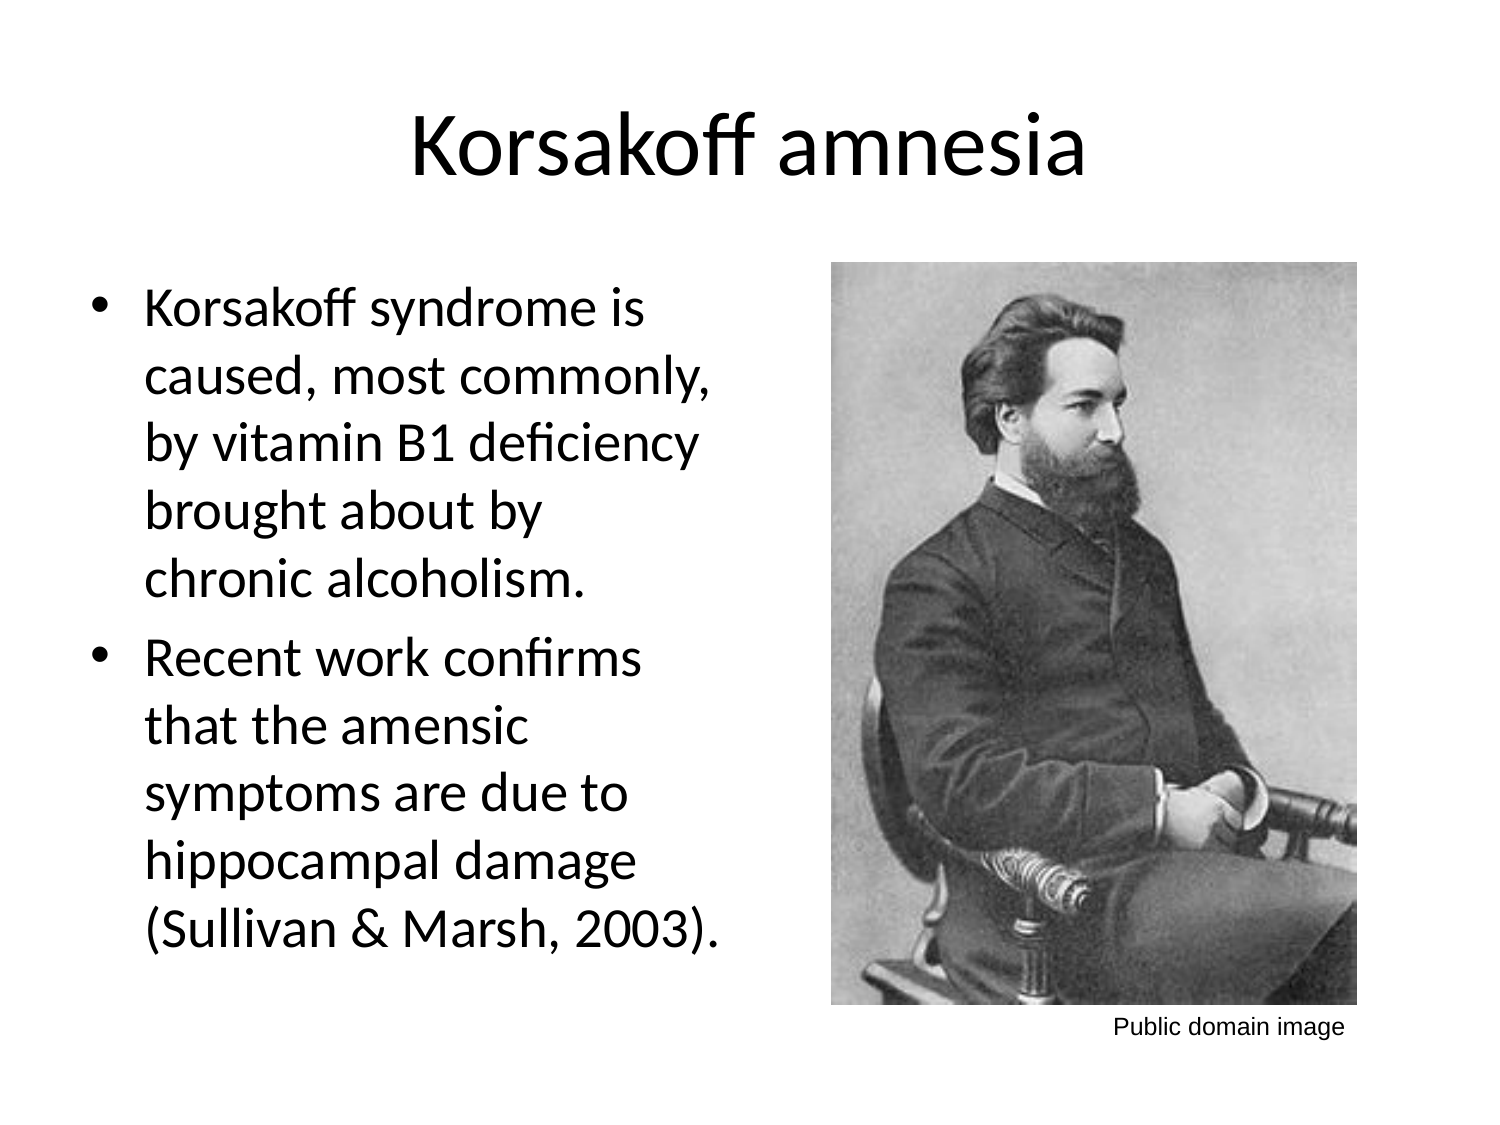

# Korsakoff amnesia
Korsakoff syndrome is caused, most commonly, by vitamin B1 deficiency brought about by chronic alcoholism.
Recent work confirms that the amensic symptoms are due to hippocampal damage (Sullivan & Marsh, 2003).
Public domain image